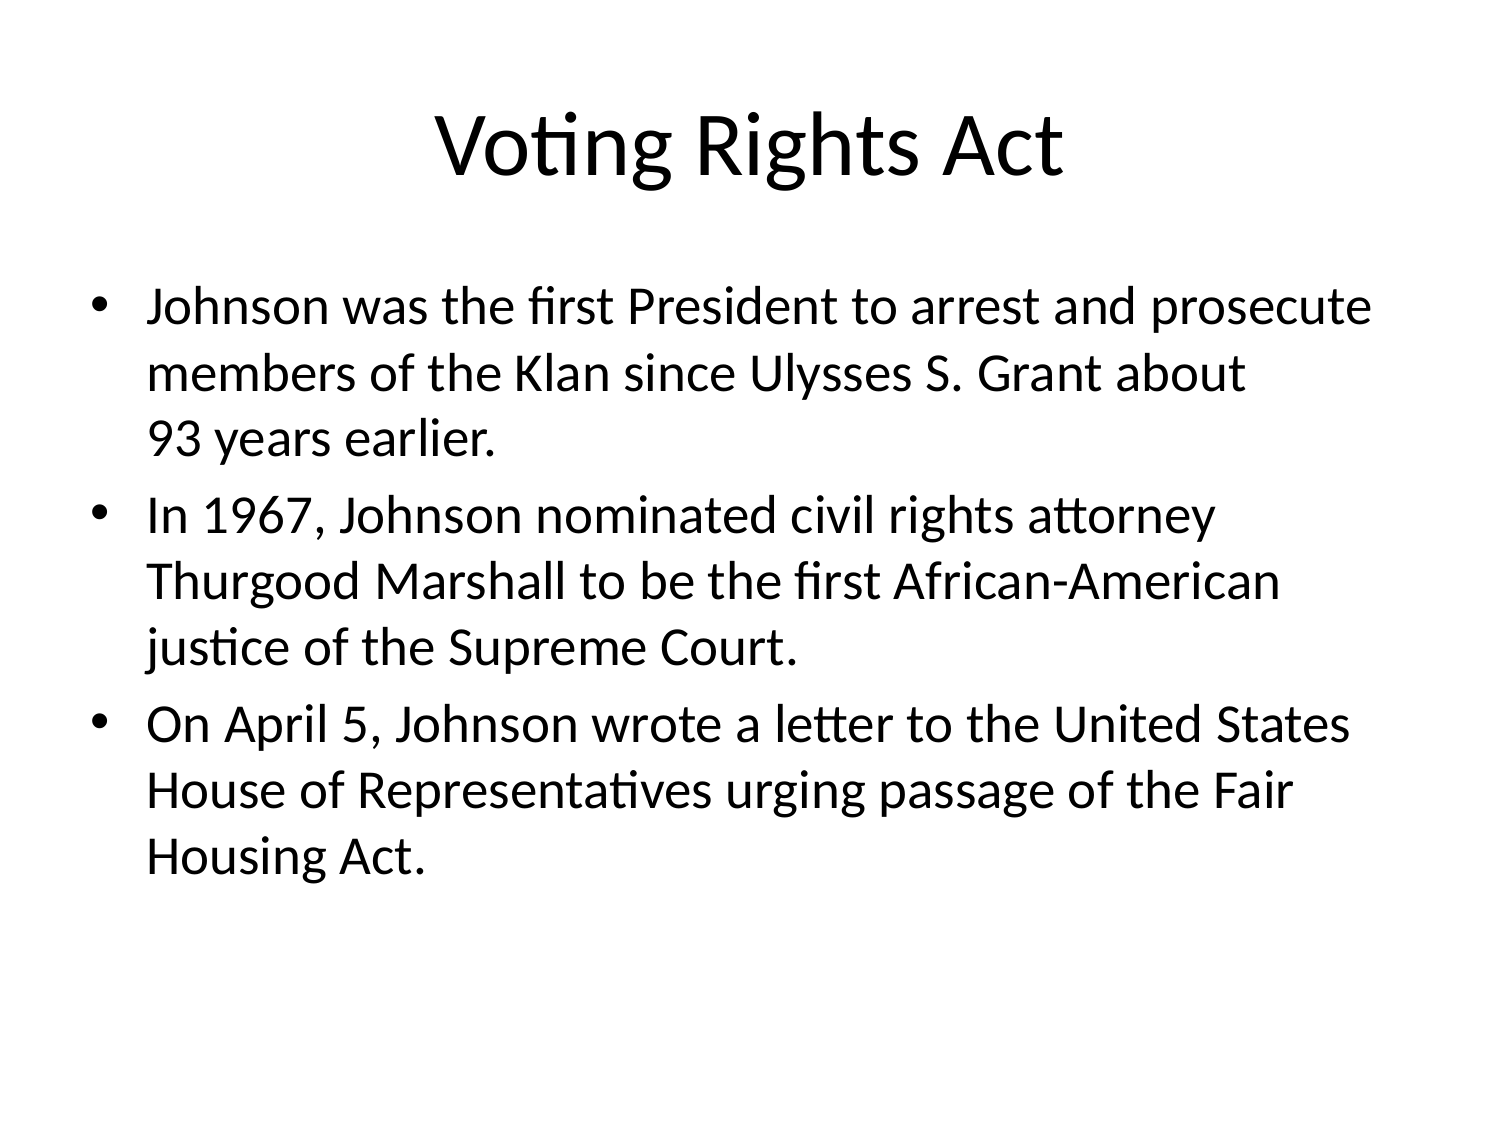

# Voting Rights Act
Johnson was the first President to arrest and prosecute members of the Klan since Ulysses S. Grant about 93 years earlier.
In 1967, Johnson nominated civil rights attorney Thurgood Marshall to be the first African-American justice of the Supreme Court.
On April 5, Johnson wrote a letter to the United States House of Representatives urging passage of the Fair Housing Act.